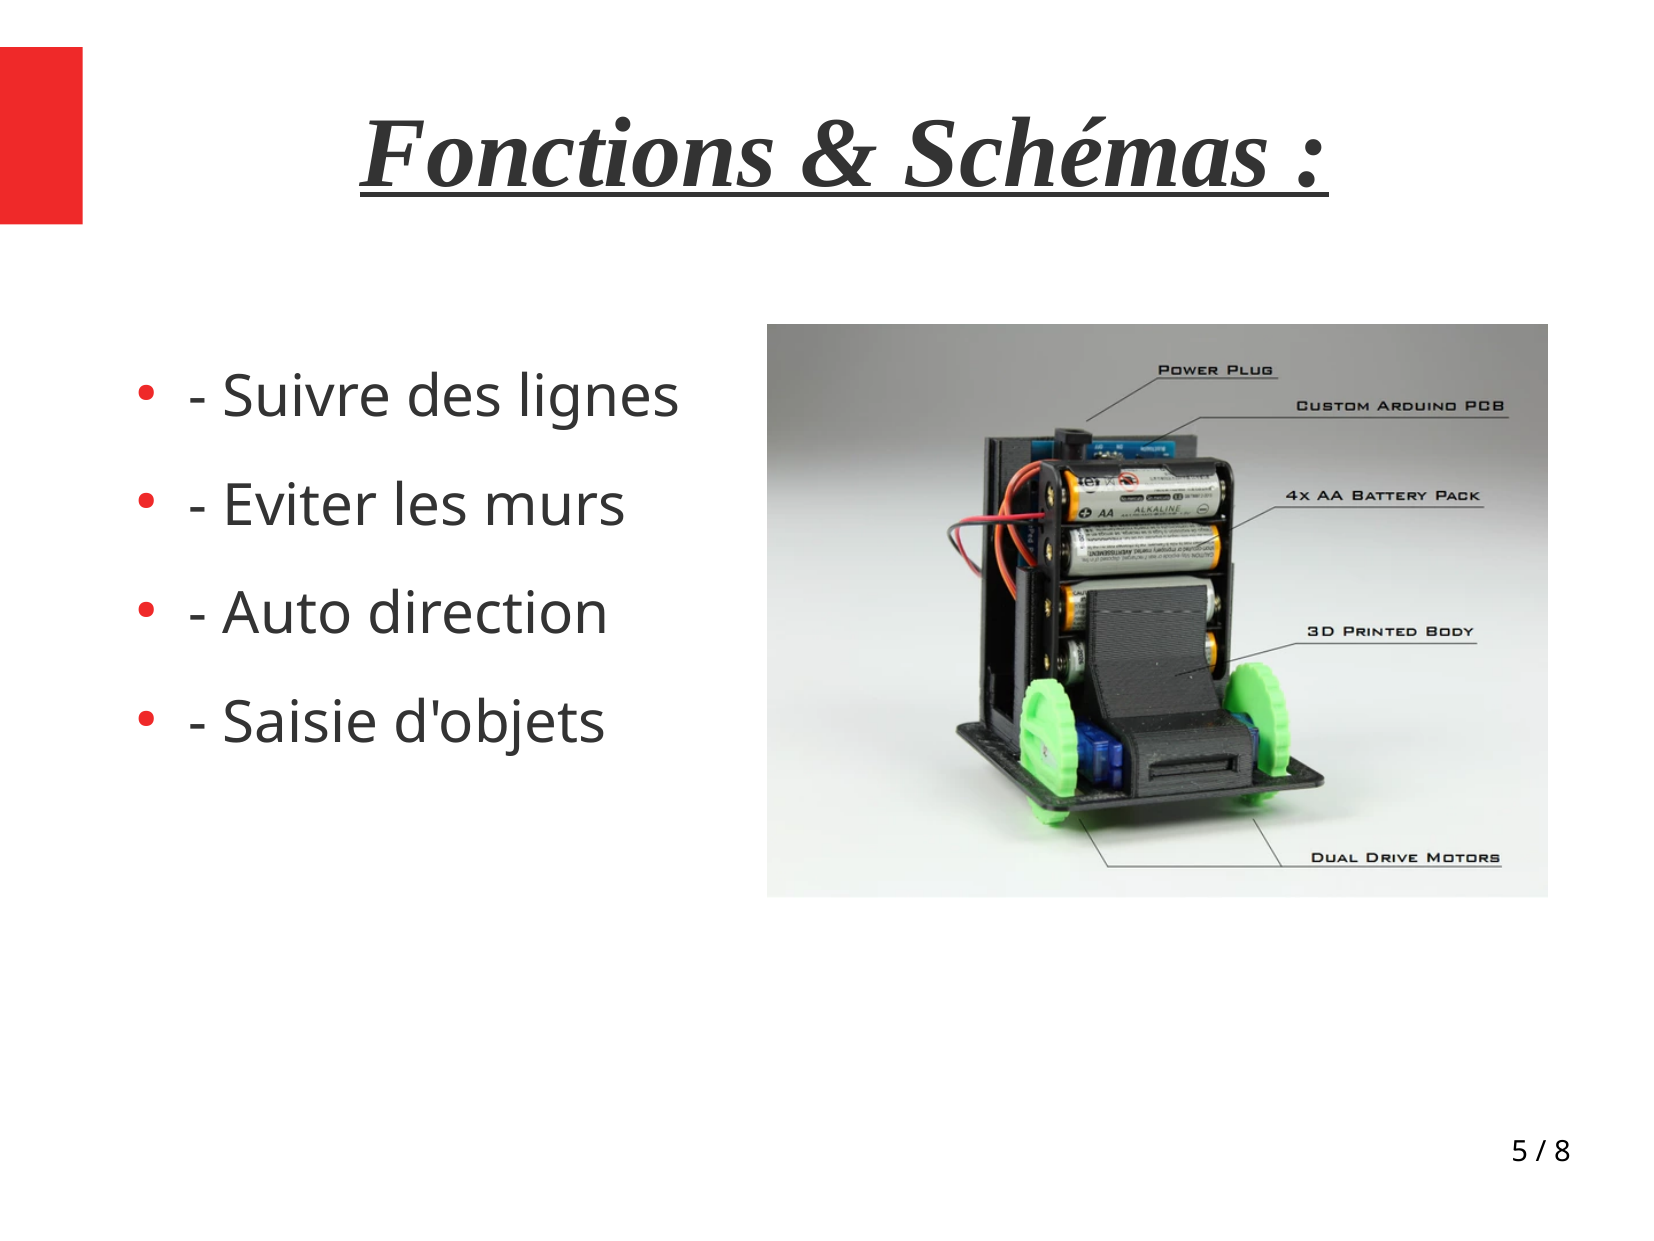

# Fonctions & Schémas :
- Suivre des lignes
- Eviter les murs
- Auto direction
- Saisie d'objets
5